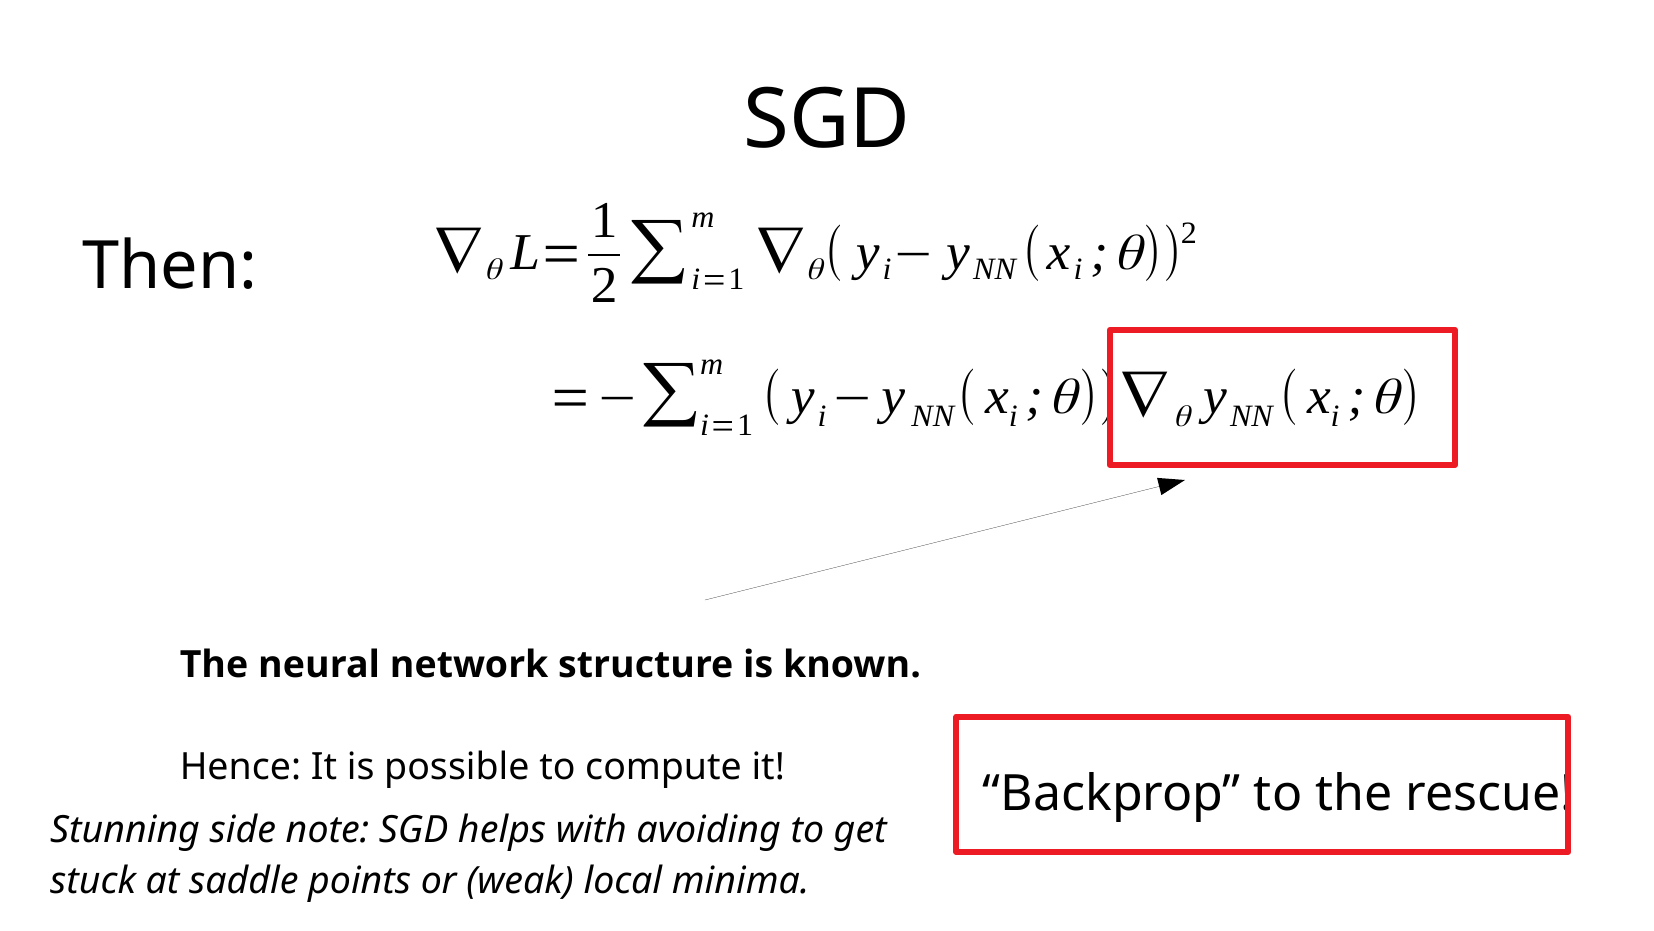

# SGD
Then:
The neural network structure is known.
Hence: It is possible to compute it!
“Backprop” to the rescue!
Stunning side note: SGD helps with avoiding to get
stuck at saddle points or (weak) local minima.